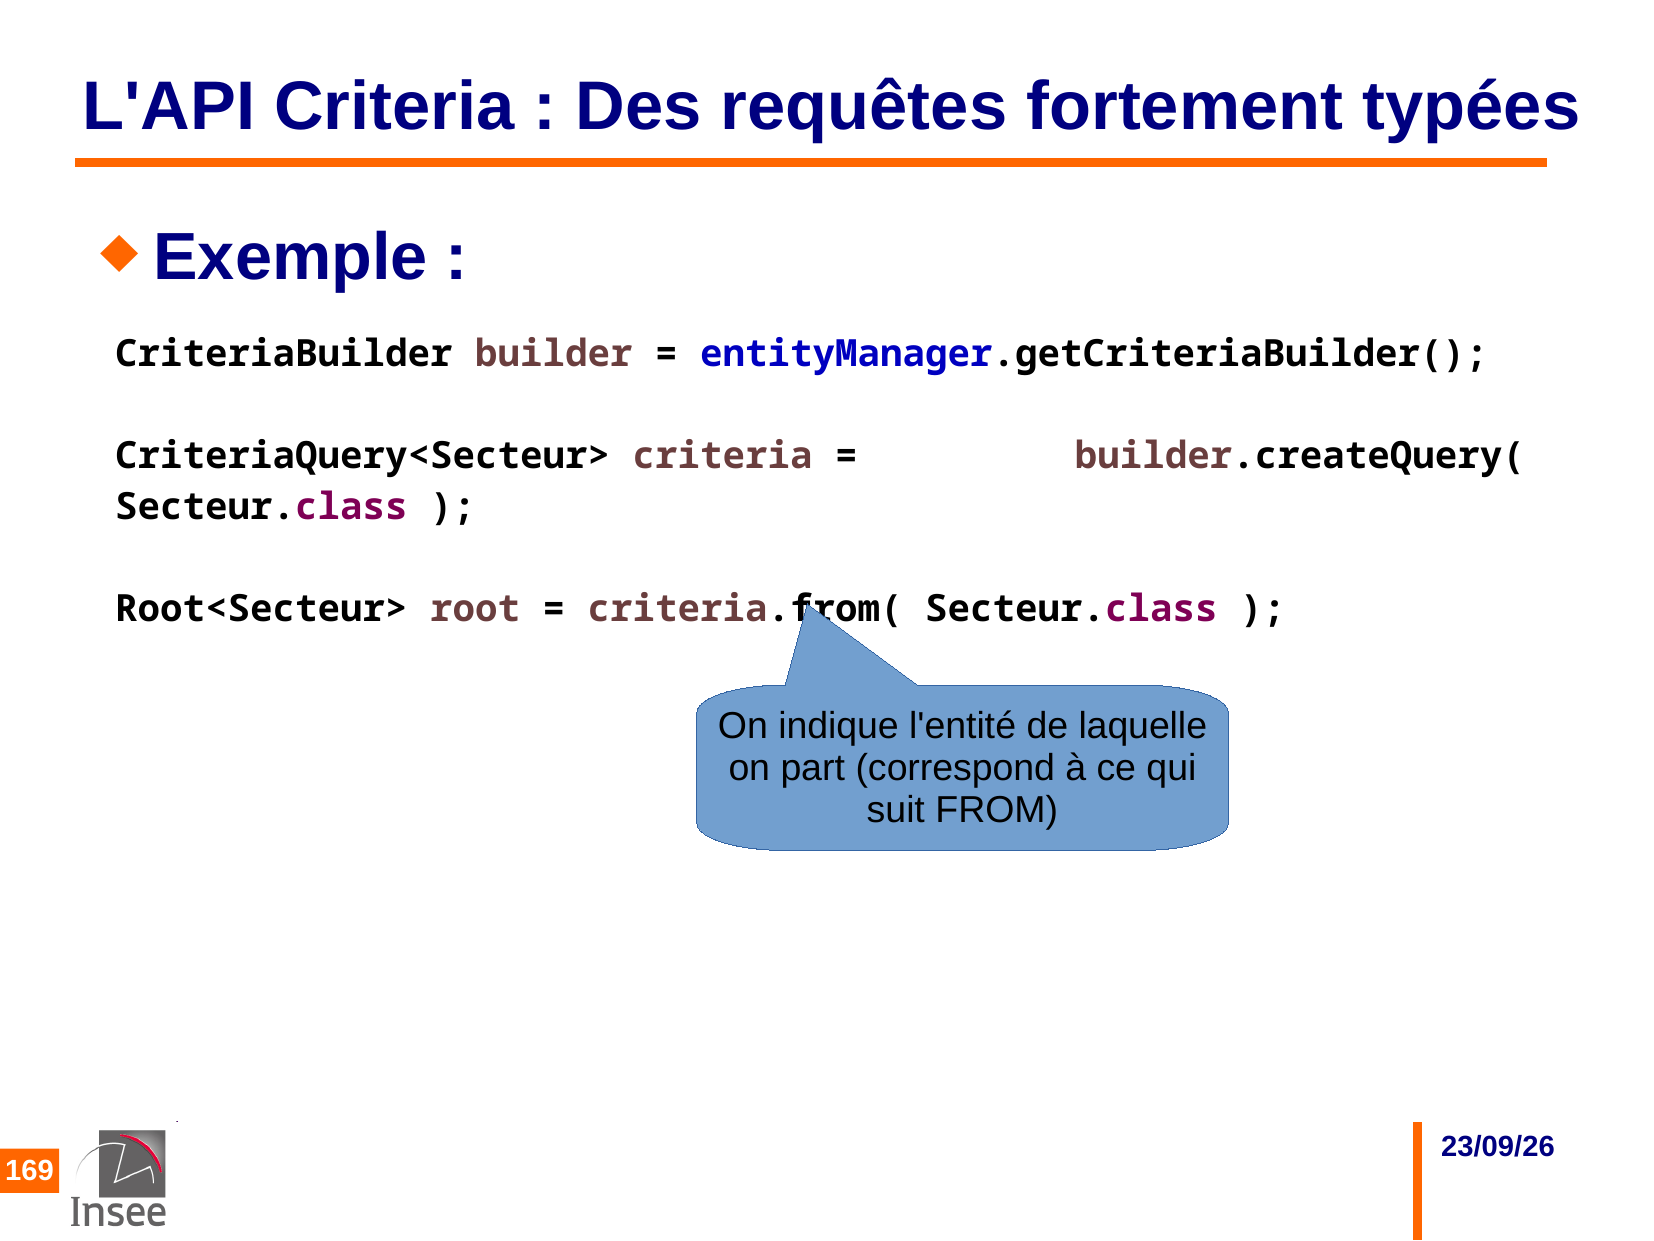

# L'API Criteria : Des requêtes fortement typées
Exemple :
CriteriaBuilder builder = entityManager.getCriteriaBuilder();
CriteriaQuery<Secteur> criteria = 			builder.createQuery( Secteur.class );
Root<Secteur> root = criteria.from( Secteur.class );
On indique l'entité de laquelle
on part (correspond à ce qui
suit FROM)
169